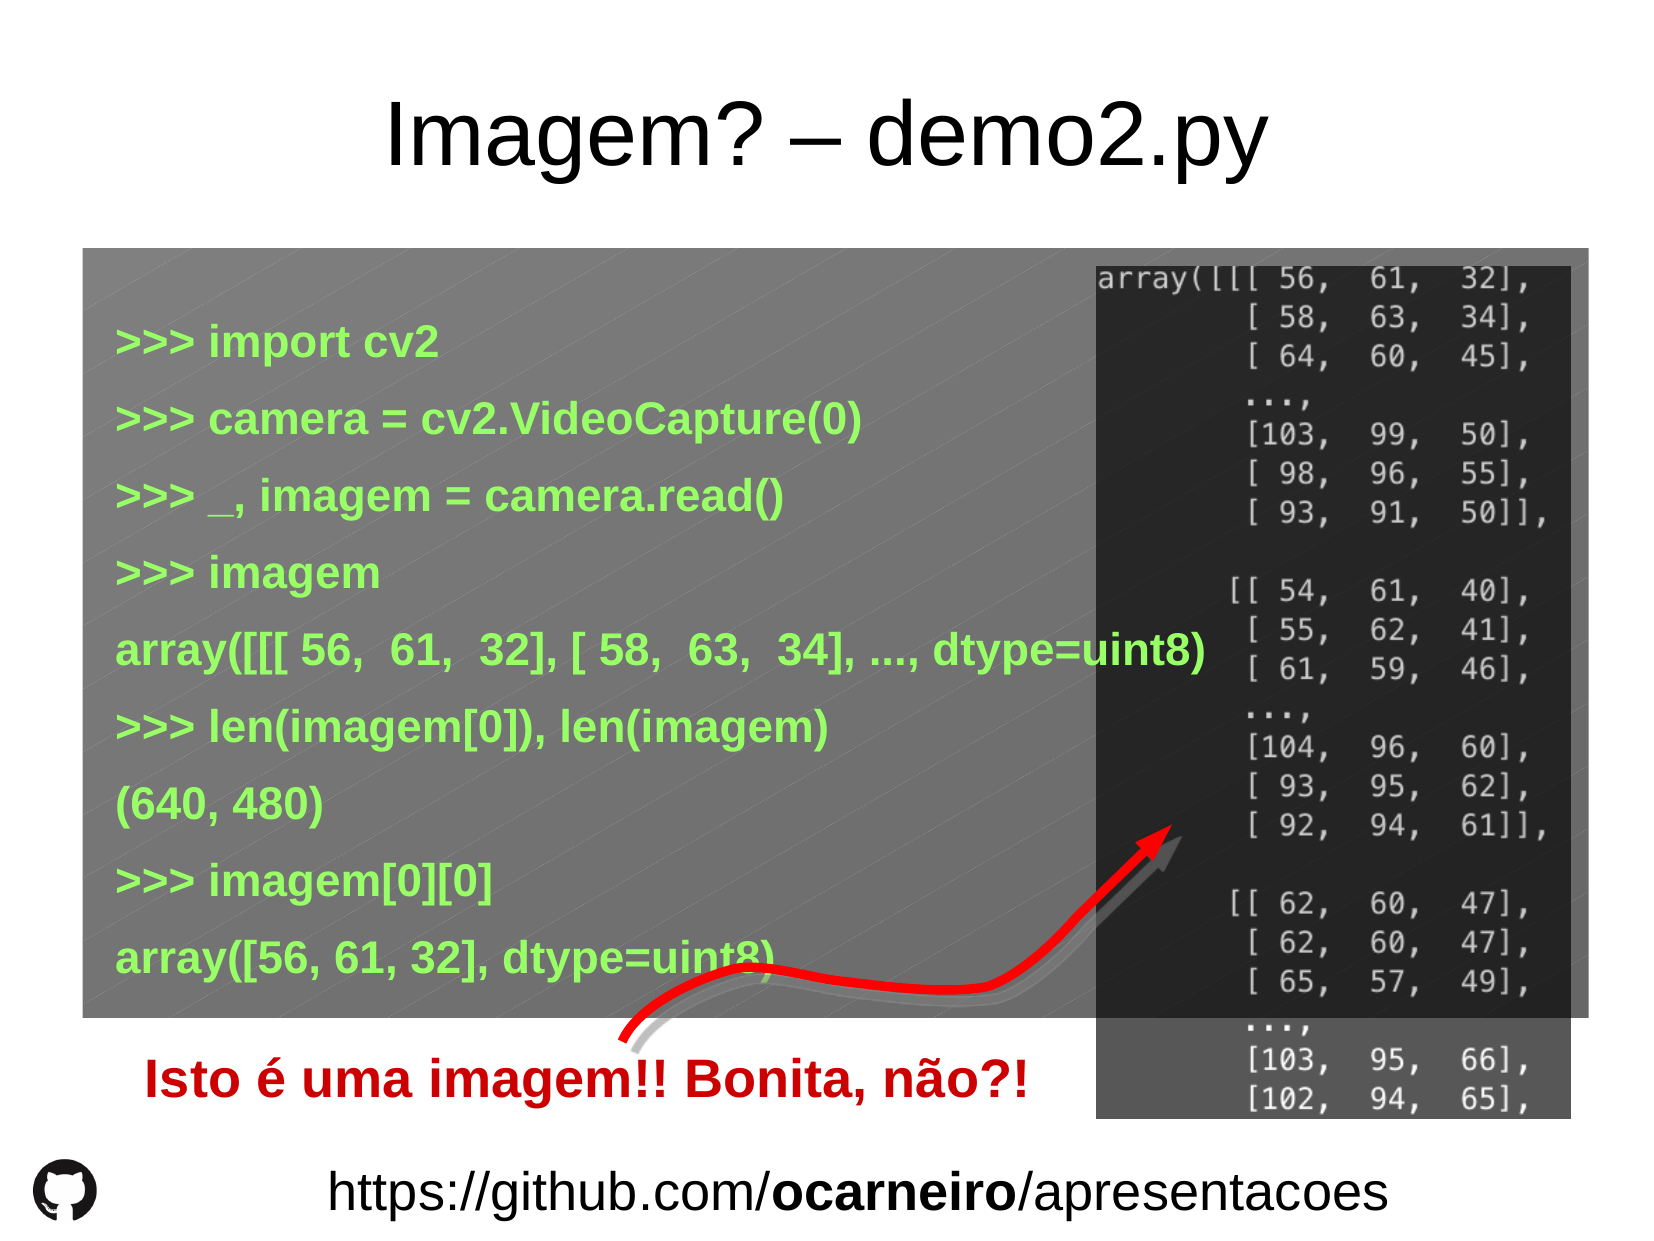

# Imagem? – demo2.py
>>> import cv2
>>> camera = cv2.VideoCapture(0)
>>> _, imagem = camera.read()
>>> imagem
array([[[ 56, 61, 32], [ 58, 63, 34], ..., dtype=uint8)
>>> len(imagem[0]), len(imagem)
(640, 480)
>>> imagem[0][0]
array([56, 61, 32], dtype=uint8)
Isto é uma imagem!! Bonita, não?!
https://github.com/ocarneiro/apresentacoes